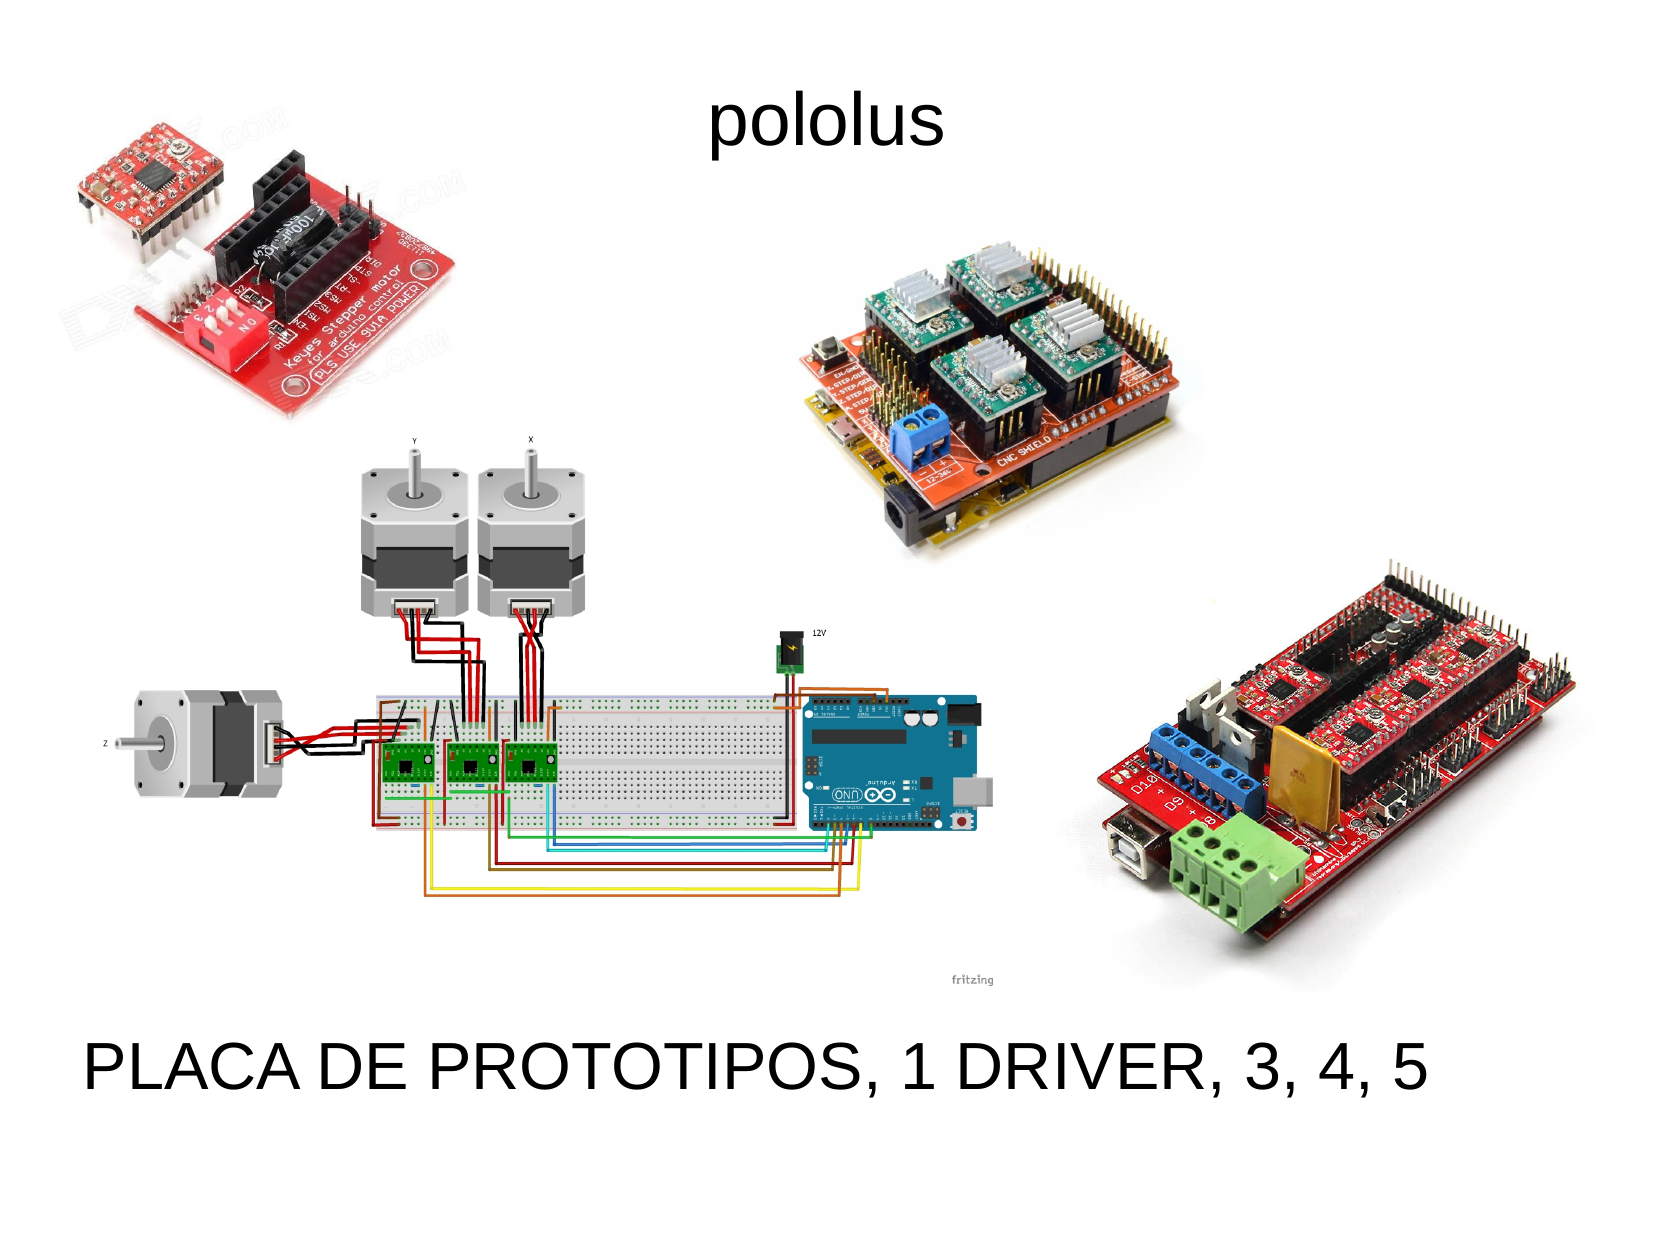

# pololus
PLACA DE PROTOTIPOS, 1 DRIVER, 3, 4, 5